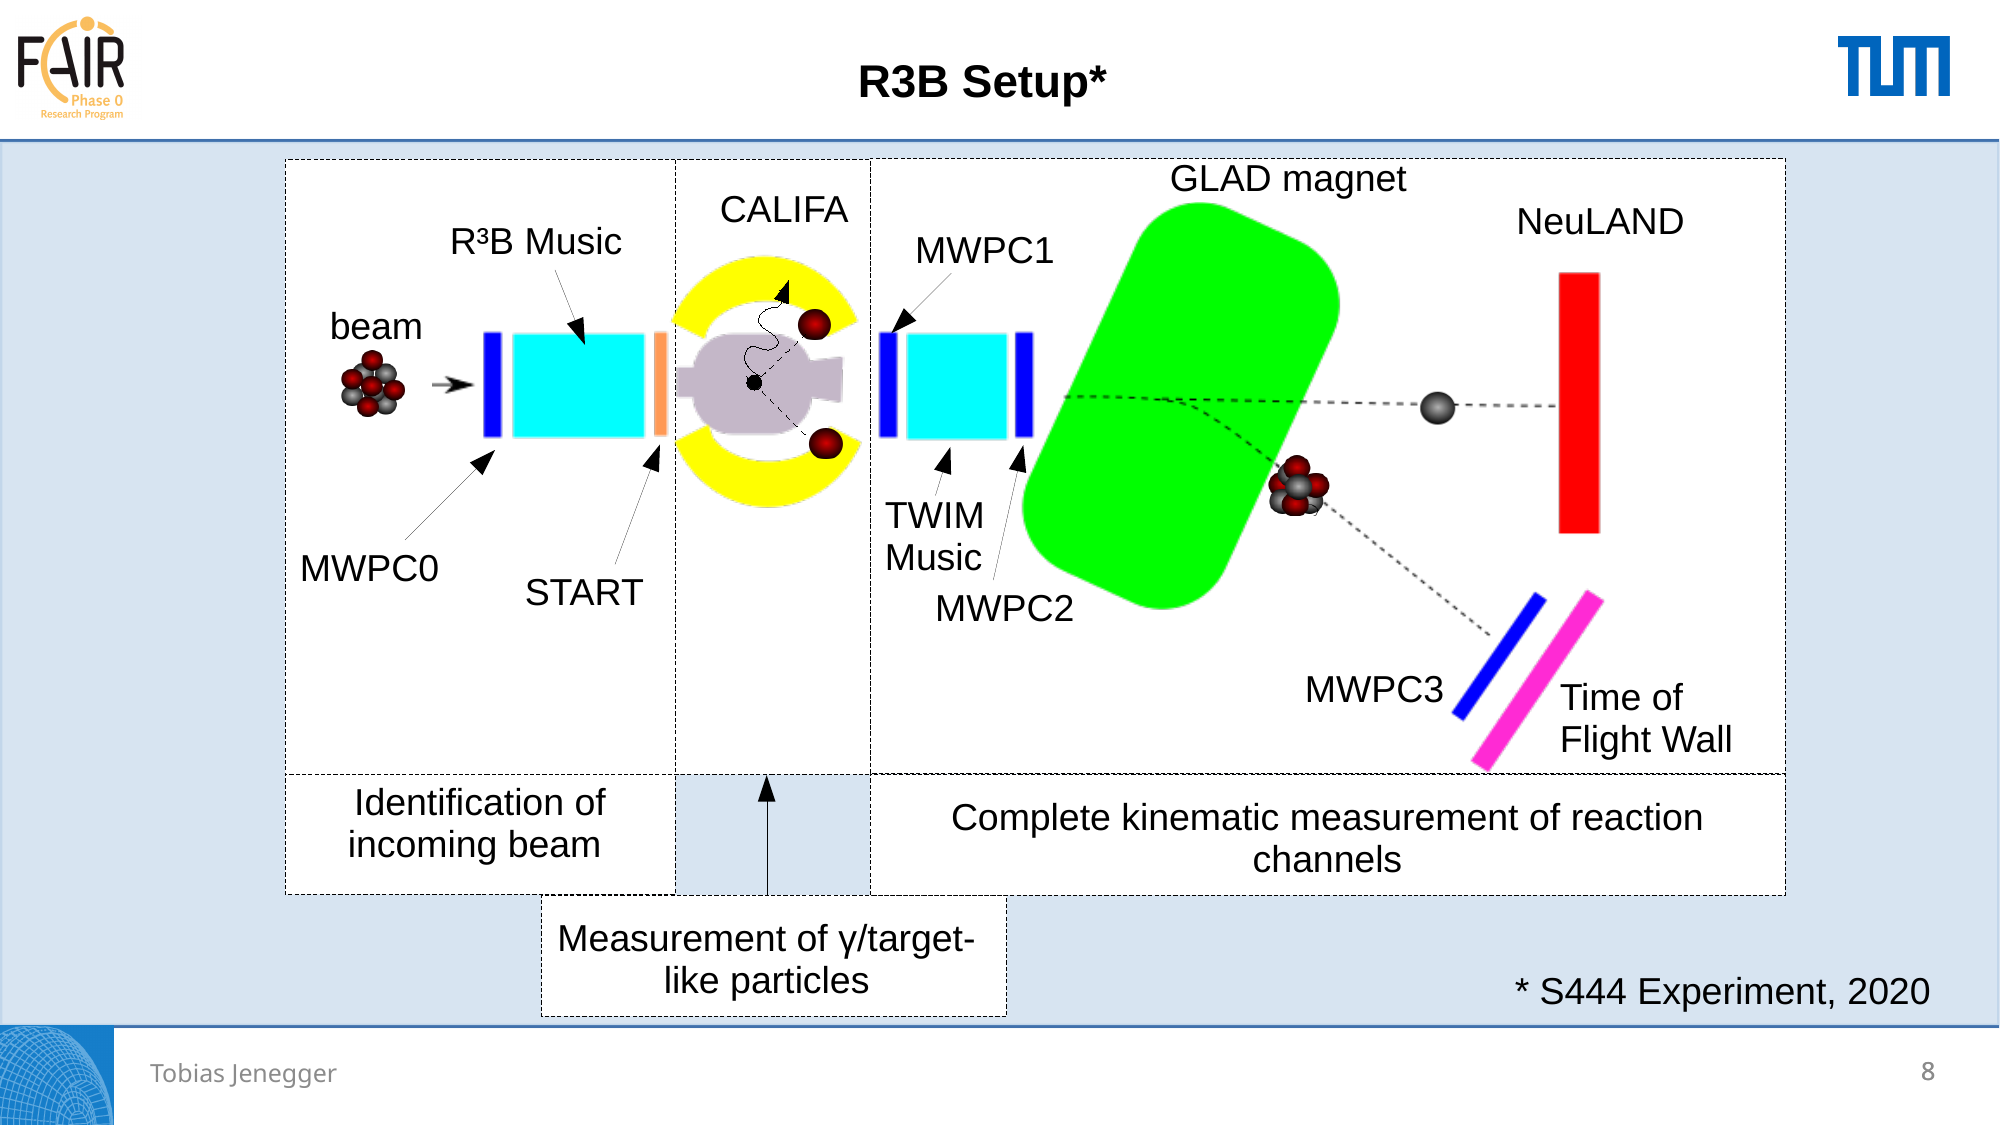

R3B Setup*
GLAD magnet
CALIFA
NeuLAND
R³B Music
MWPC1
beam
TWIM Music
MWPC0
START
MWPC2
MWPC3
Time of Flight Wall
Identification of incoming beam
Complete kinematic measurement of reaction channels
Measurement of γ/target-like particles
* S444 Experiment, 2020
8
5